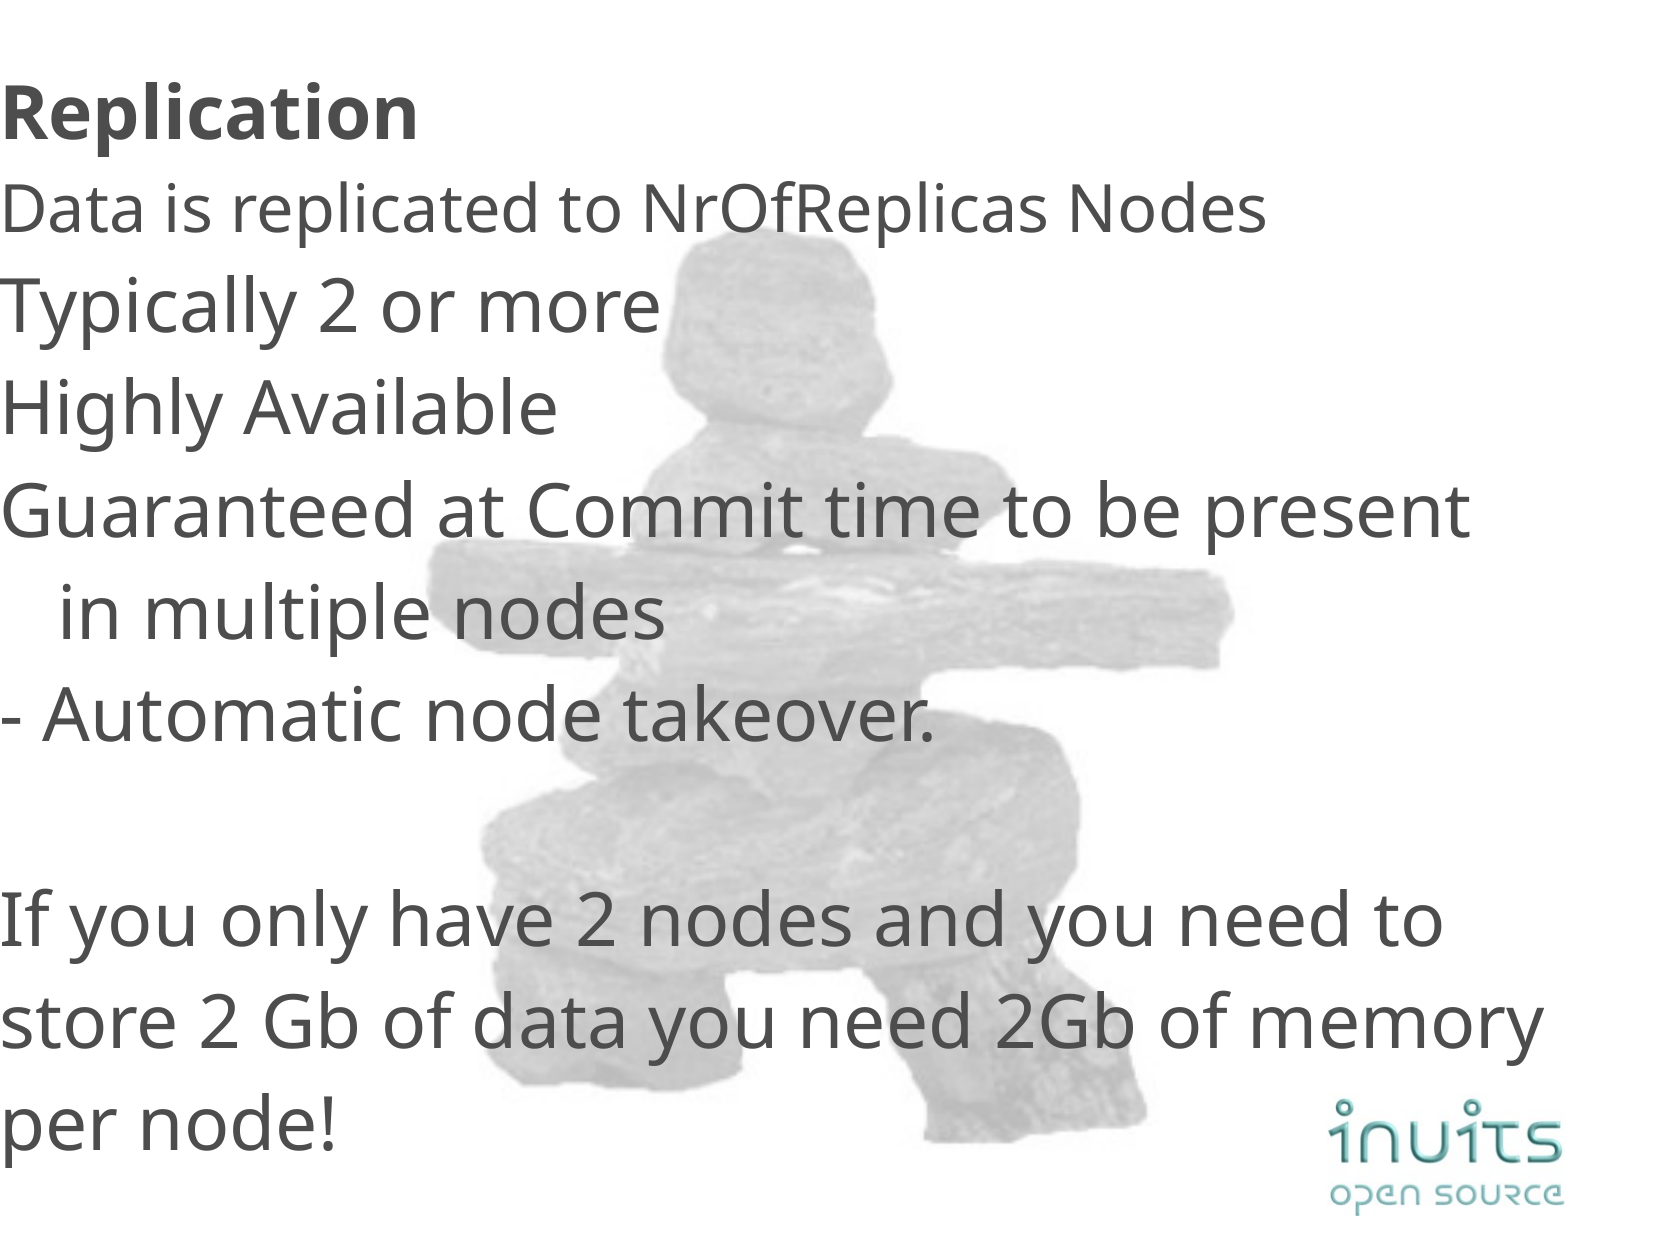

Replication
Data is replicated to NrOfReplicas Nodes
Typically 2 or more
Highly Available
Guaranteed at Commit time to be present
 in multiple nodes
- Automatic node takeover.
If you only have 2 nodes and you need to
store 2 Gb of data you need 2Gb of memory
per node!
#